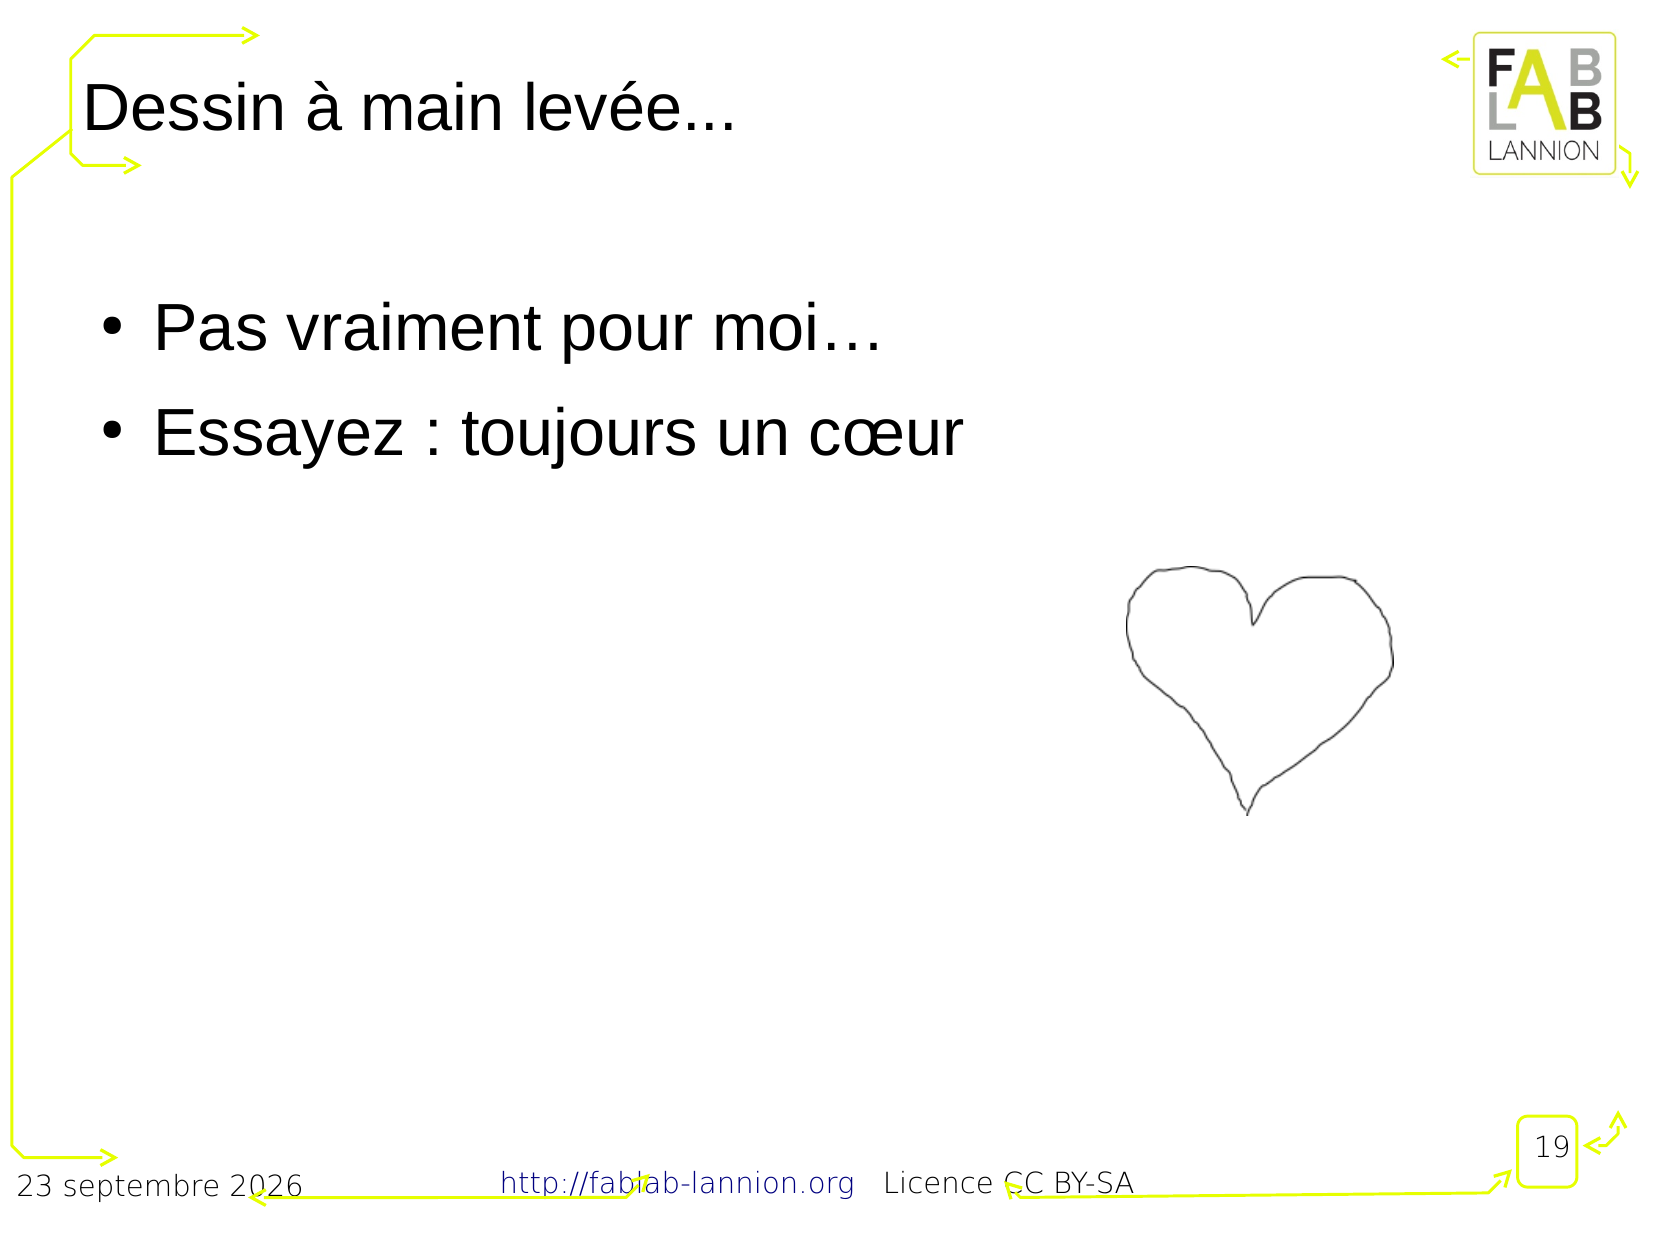

# Dessin à main levée...
Pas vraiment pour moi…
Essayez : toujours un cœur
19